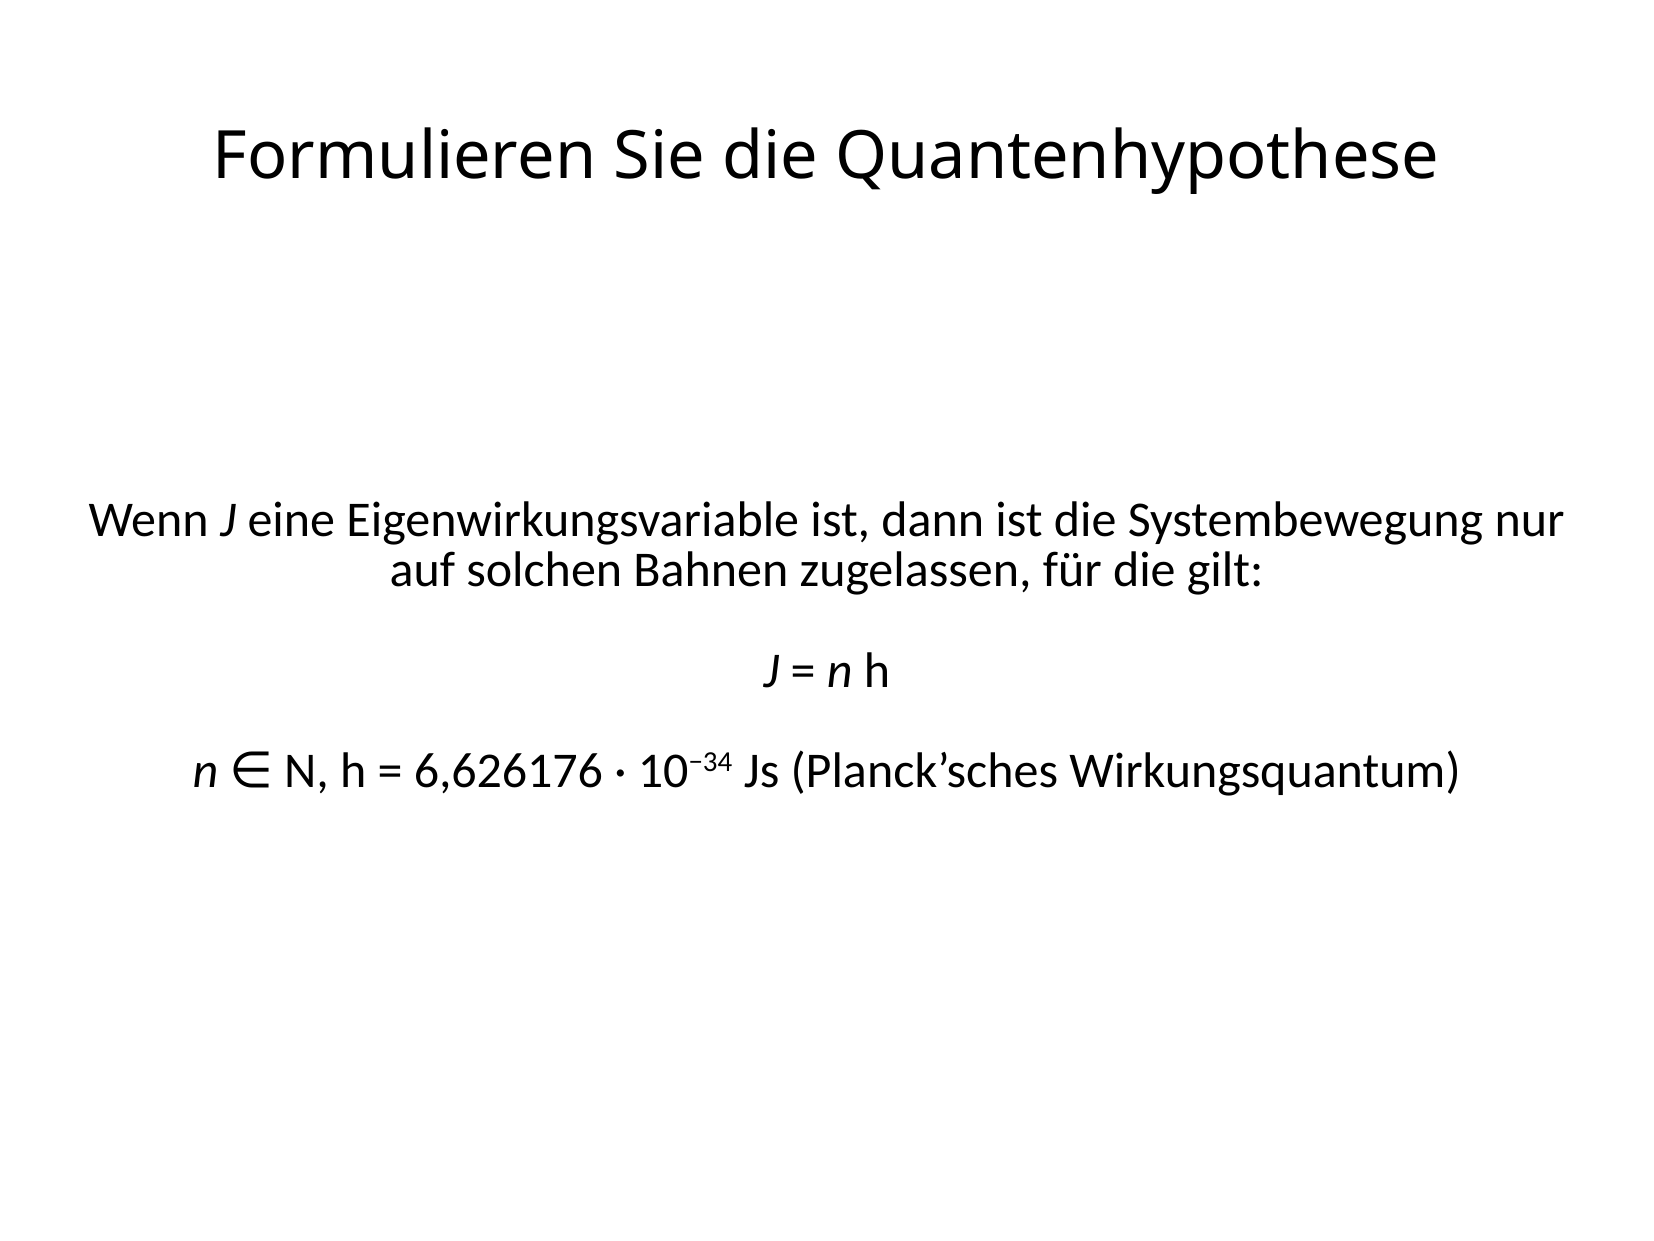

# Formulieren Sie die Quantenhypothese
Wenn J eine Eigenwirkungsvariable ist, dann ist die Systembewegung nur auf solchen Bahnen zugelassen, für die gilt:
J = n h
n ∈ N, h = 6,626176 · 10−34 Js (Planck’sches Wirkungsquantum)